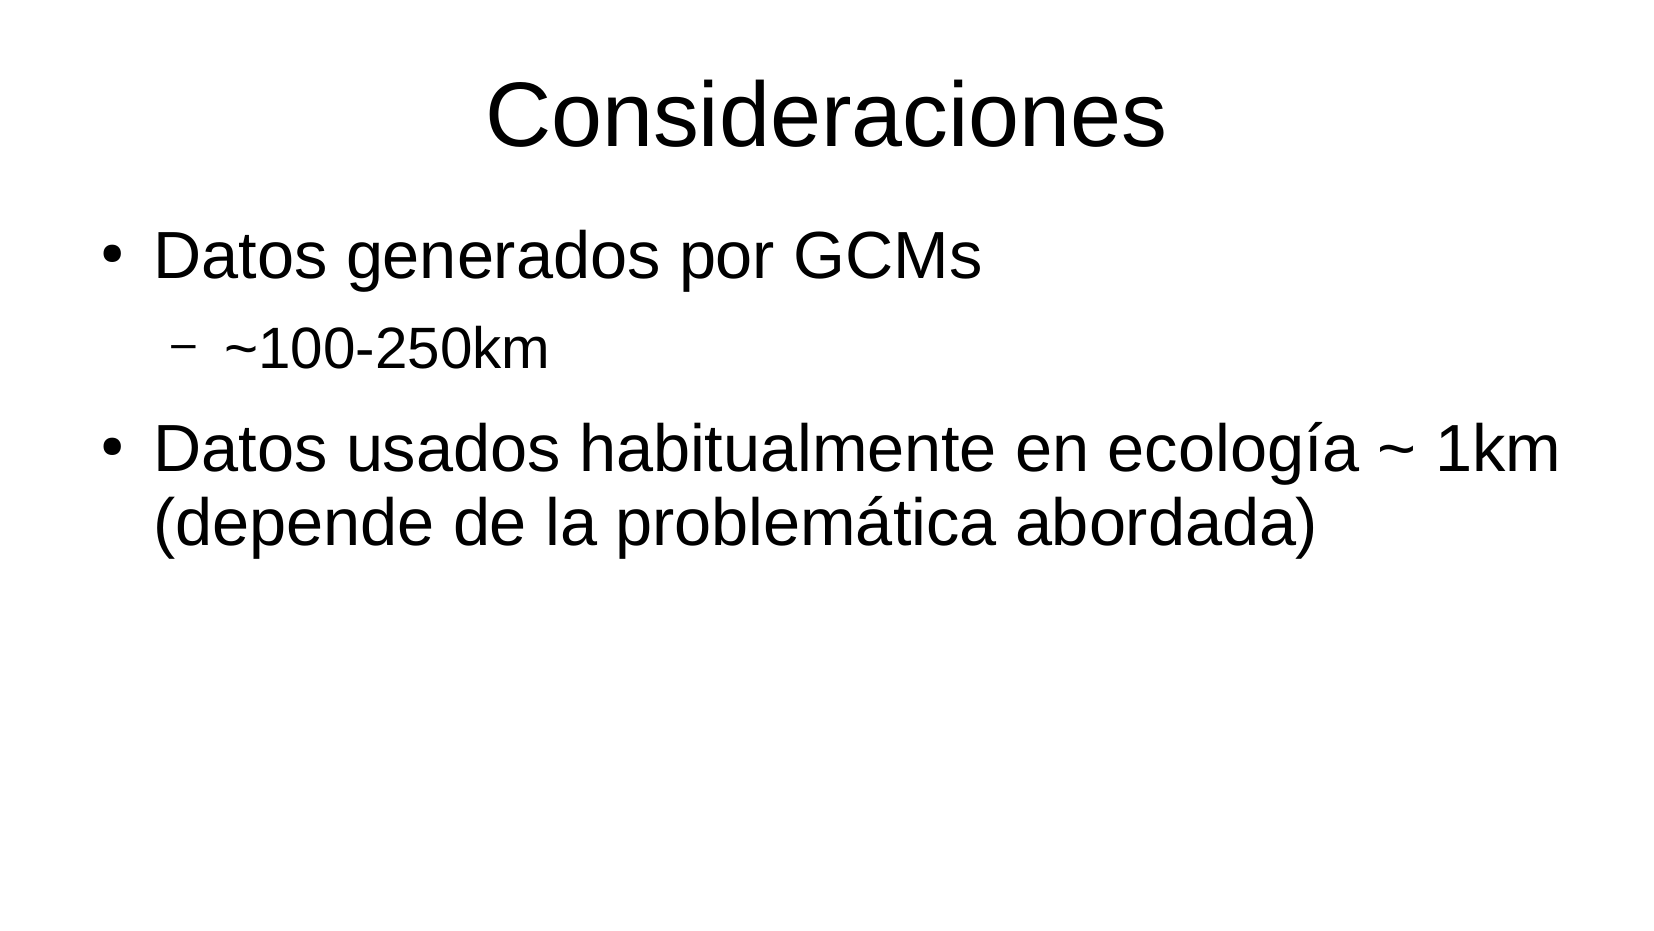

# Consideraciones
Datos generados por GCMs
~100-250km
Datos usados habitualmente en ecología ~ 1km (depende de la problemática abordada)